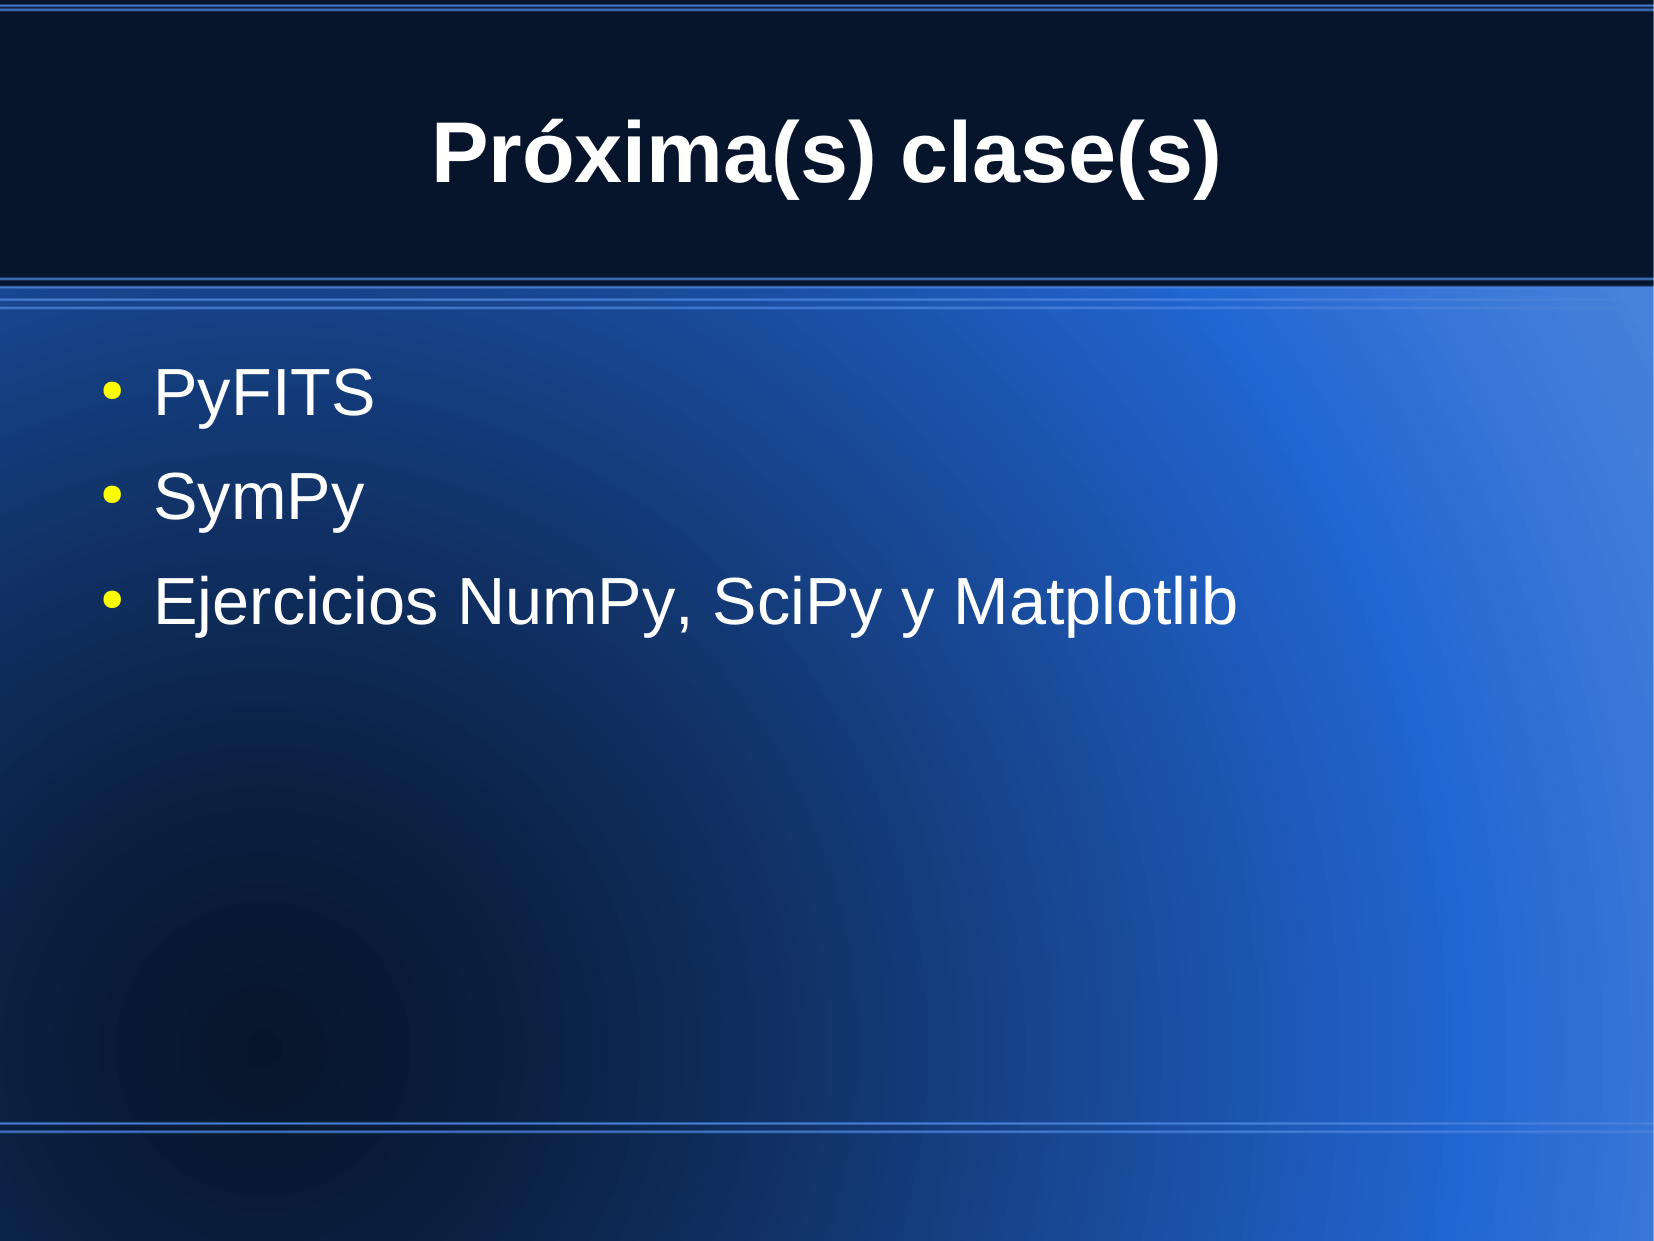

# Próxima(s) clase(s)
PyFITS
SymPy
Ejercicios NumPy, SciPy y Matplotlib